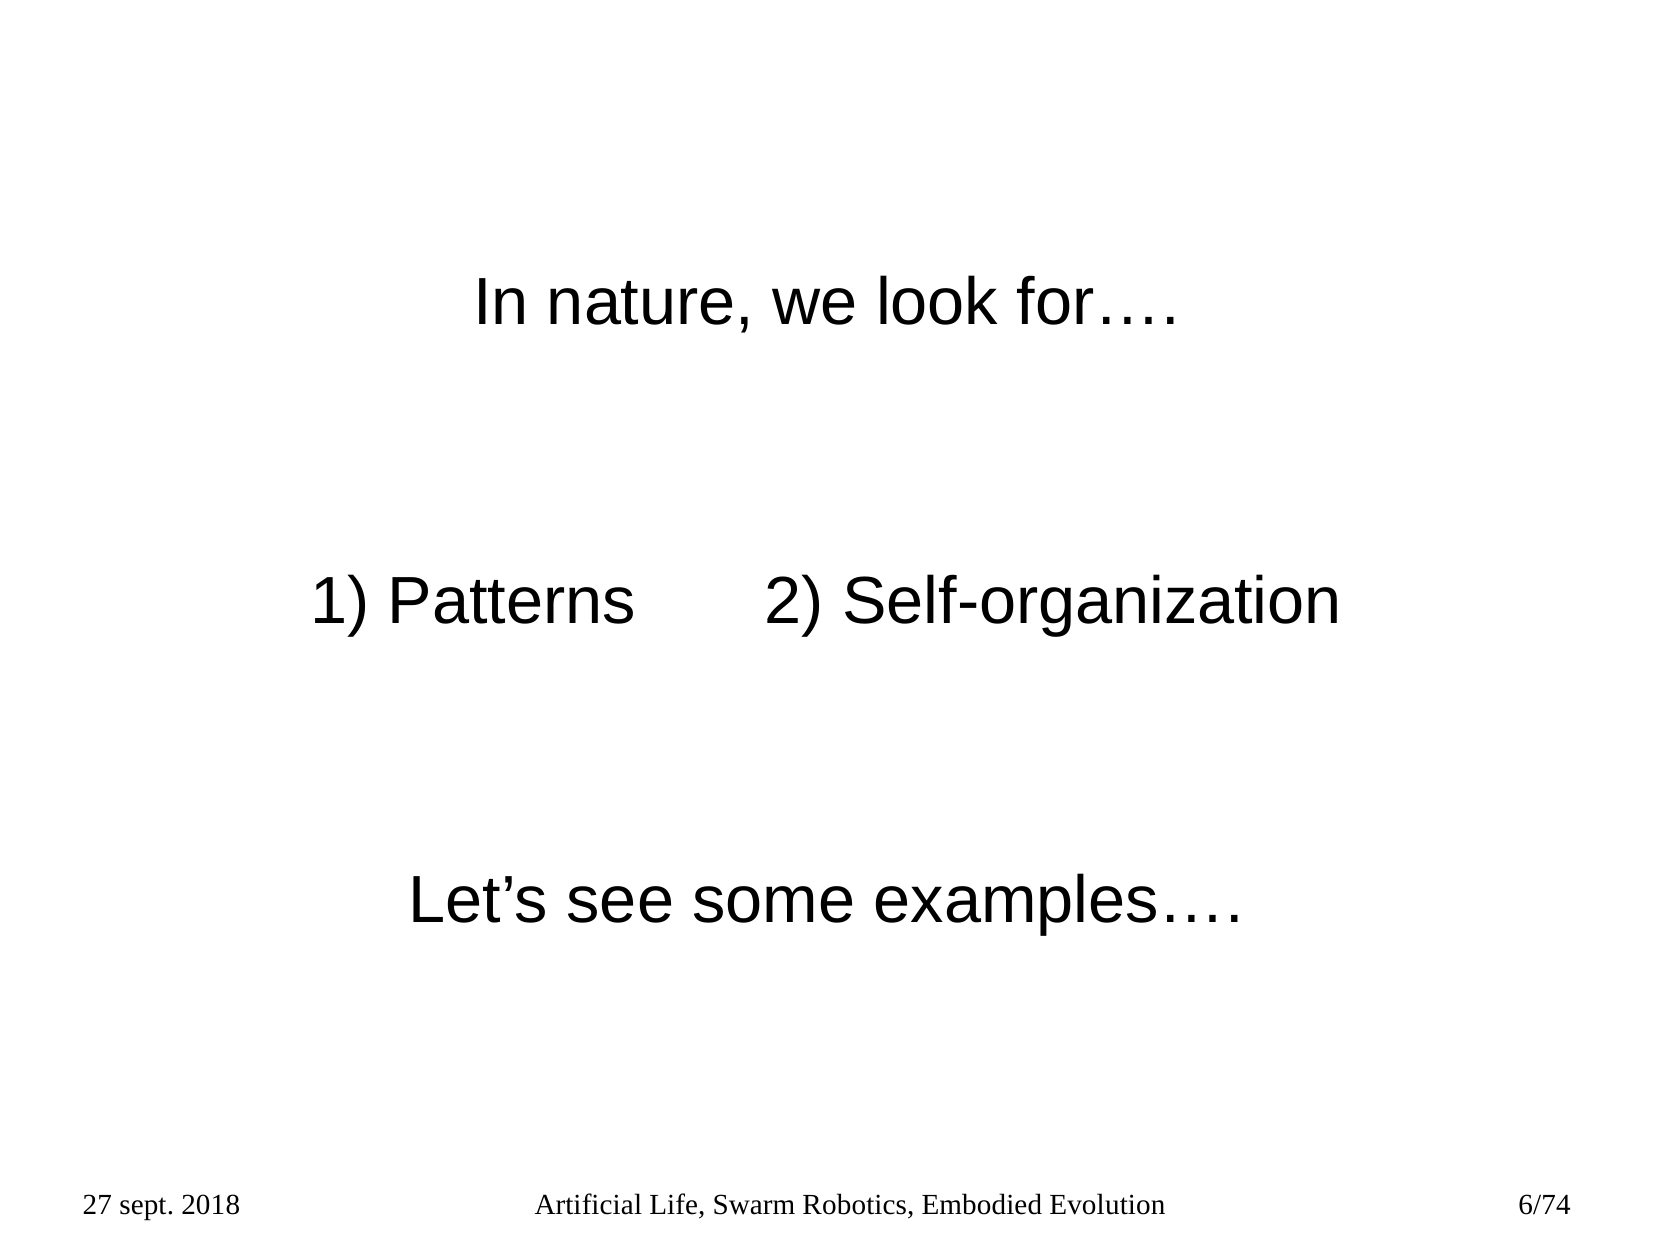

# In nature, we look for….
1) Patterns 2) Self-organization
Let’s see some examples….
27 sept. 2018
Artificial Life, Swarm Robotics, Embodied Evolution
6